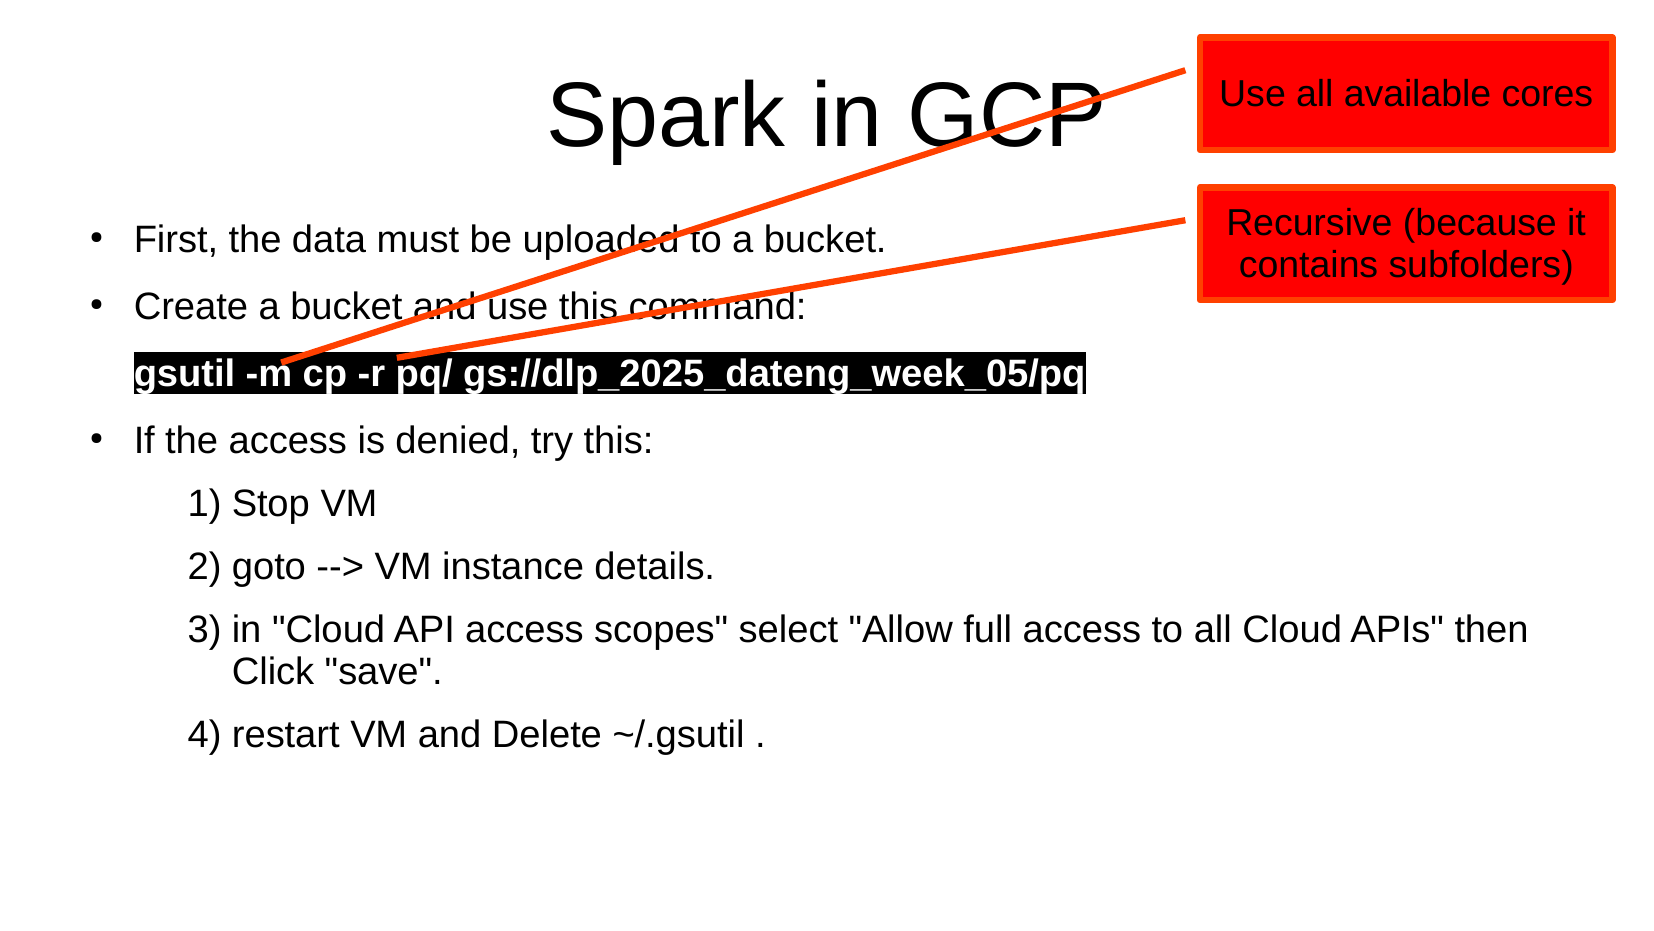

# Spark in GCP
Use all available cores
Recursive (because it contains subfolders)
First, the data must be uploaded to a bucket.
Create a bucket and use this command:
gsutil -m cp -r pq/ gs://dlp_2025_dateng_week_05/pq
If the access is denied, try this:
Stop VM
goto --> VM instance details.
in "Cloud API access scopes" select "Allow full access to all Cloud APIs" then Click "save".
restart VM and Delete ~/.gsutil .